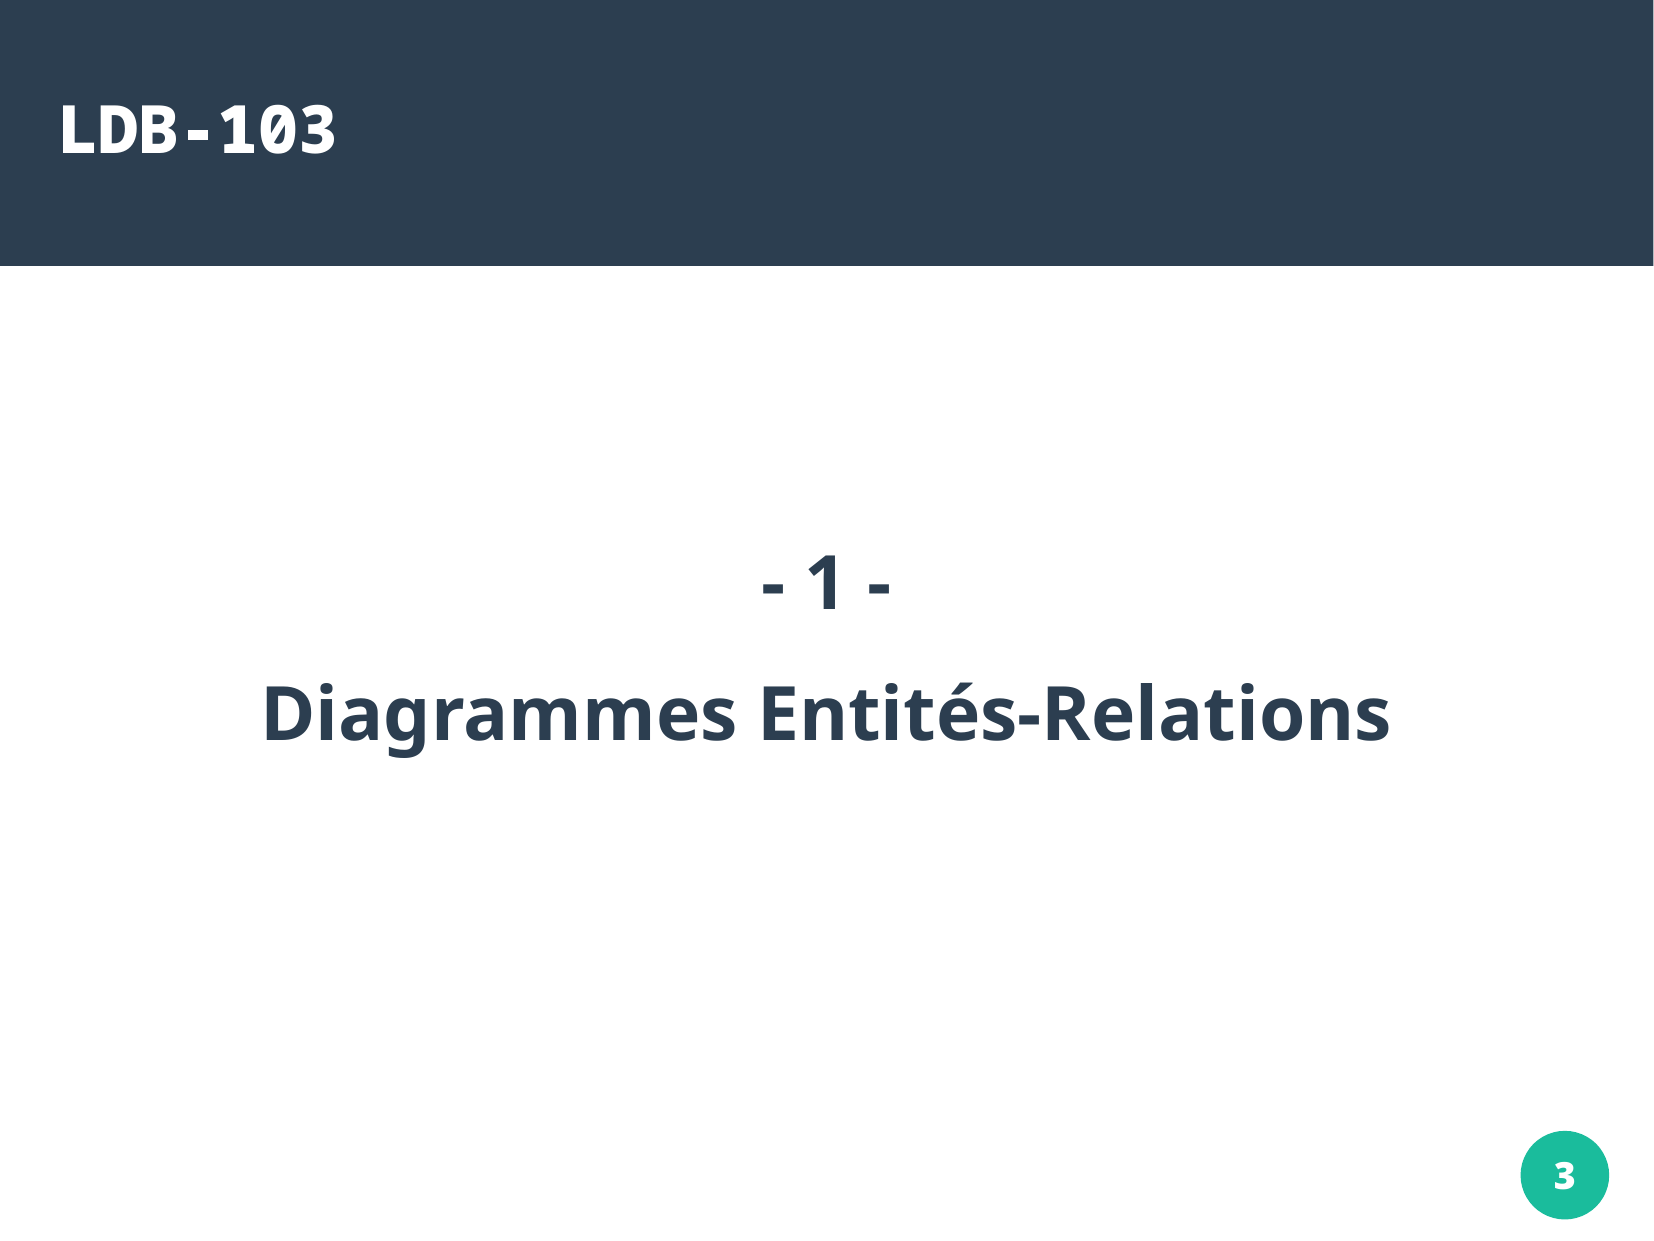

# LDB-103
- 1 -
Diagrammes Entités-Relations
3